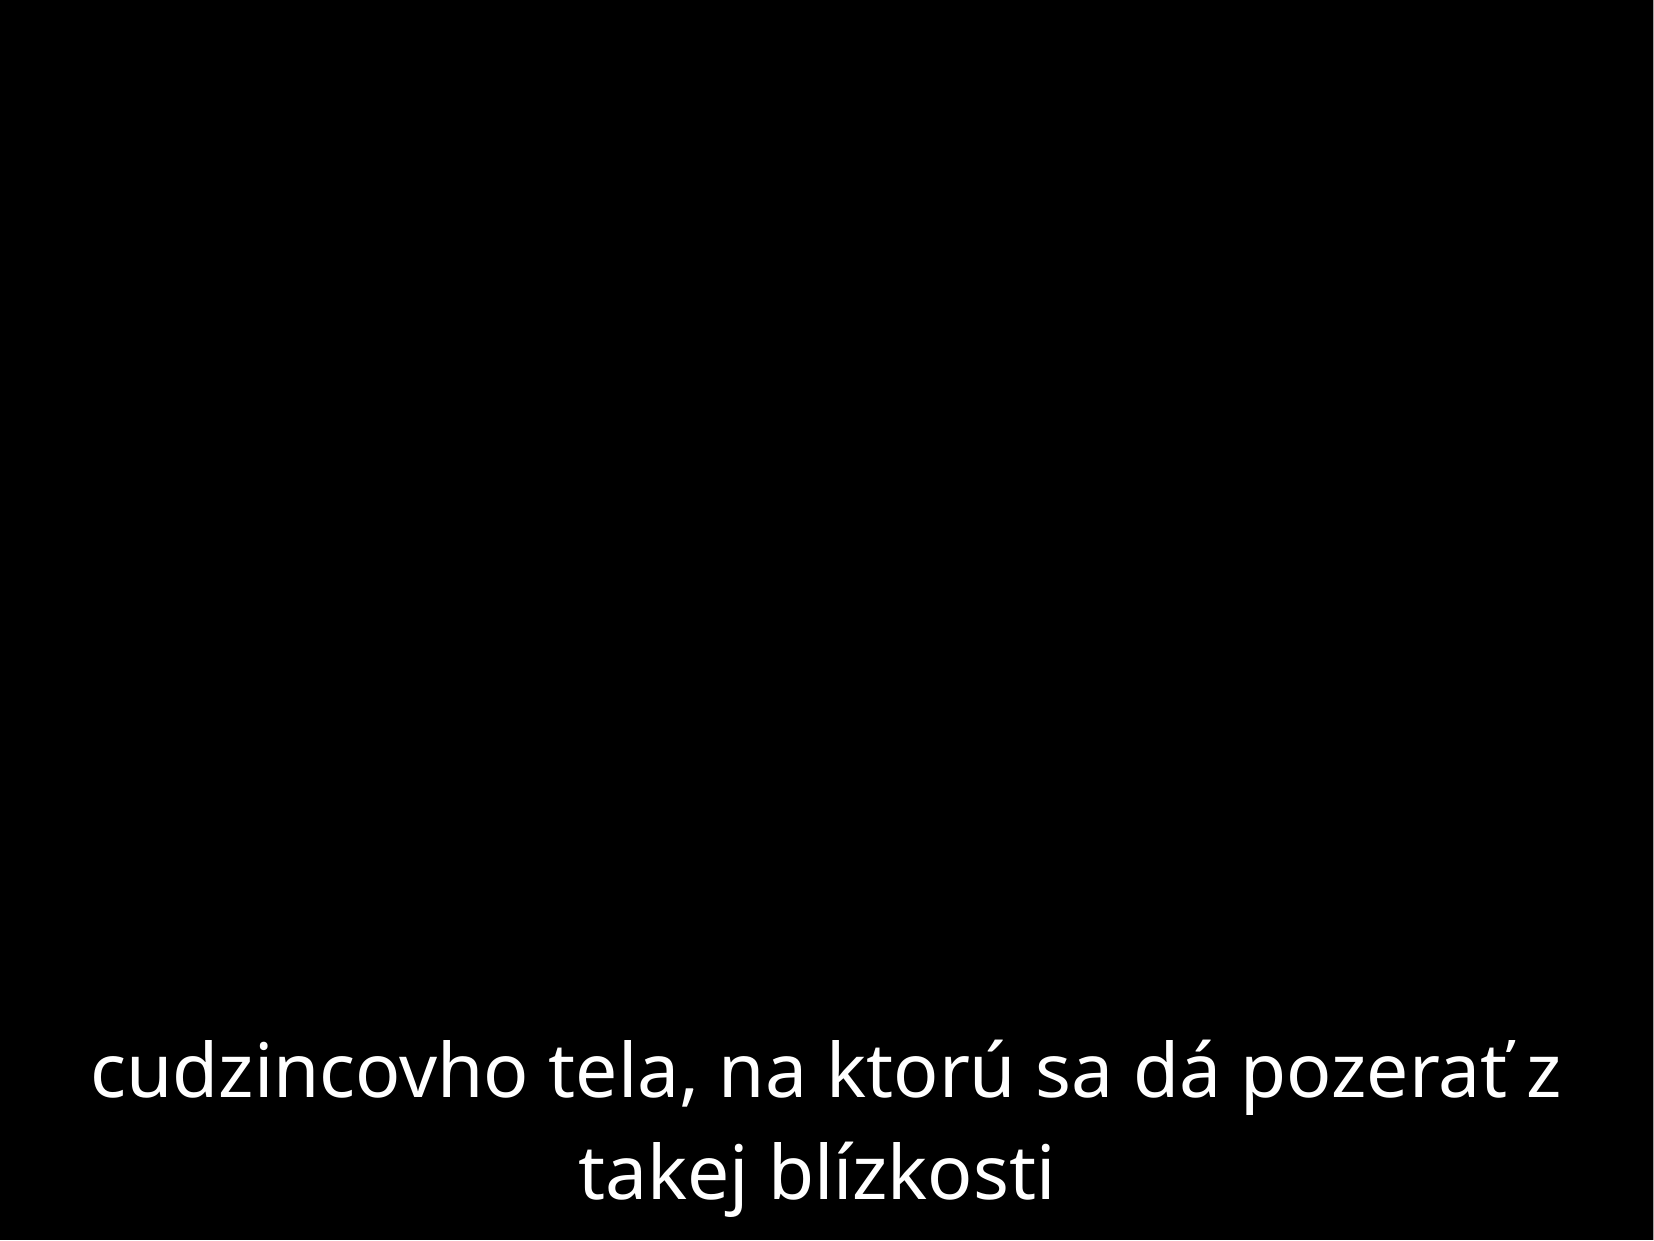

# cudzincovho tela, na ktorú sa dá pozerať z takej blízkosti